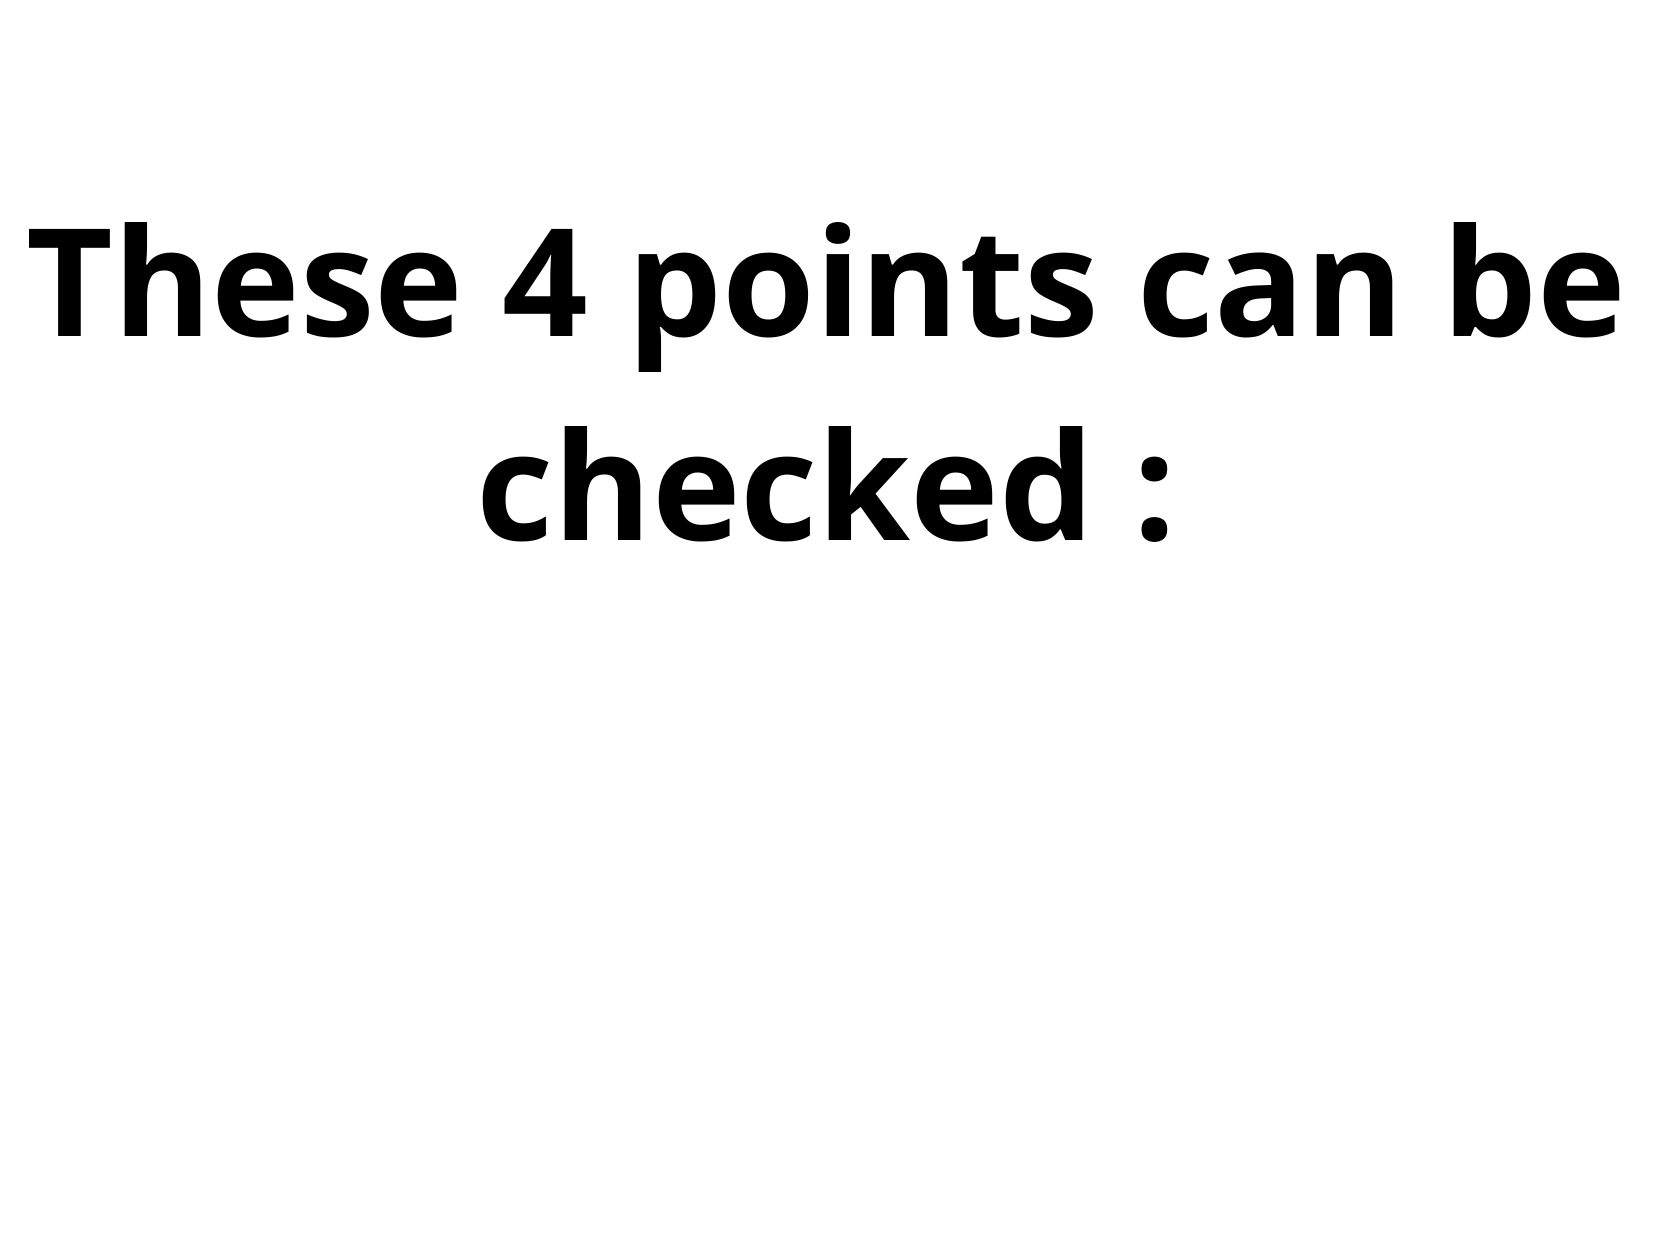

These 4 points can be checked :